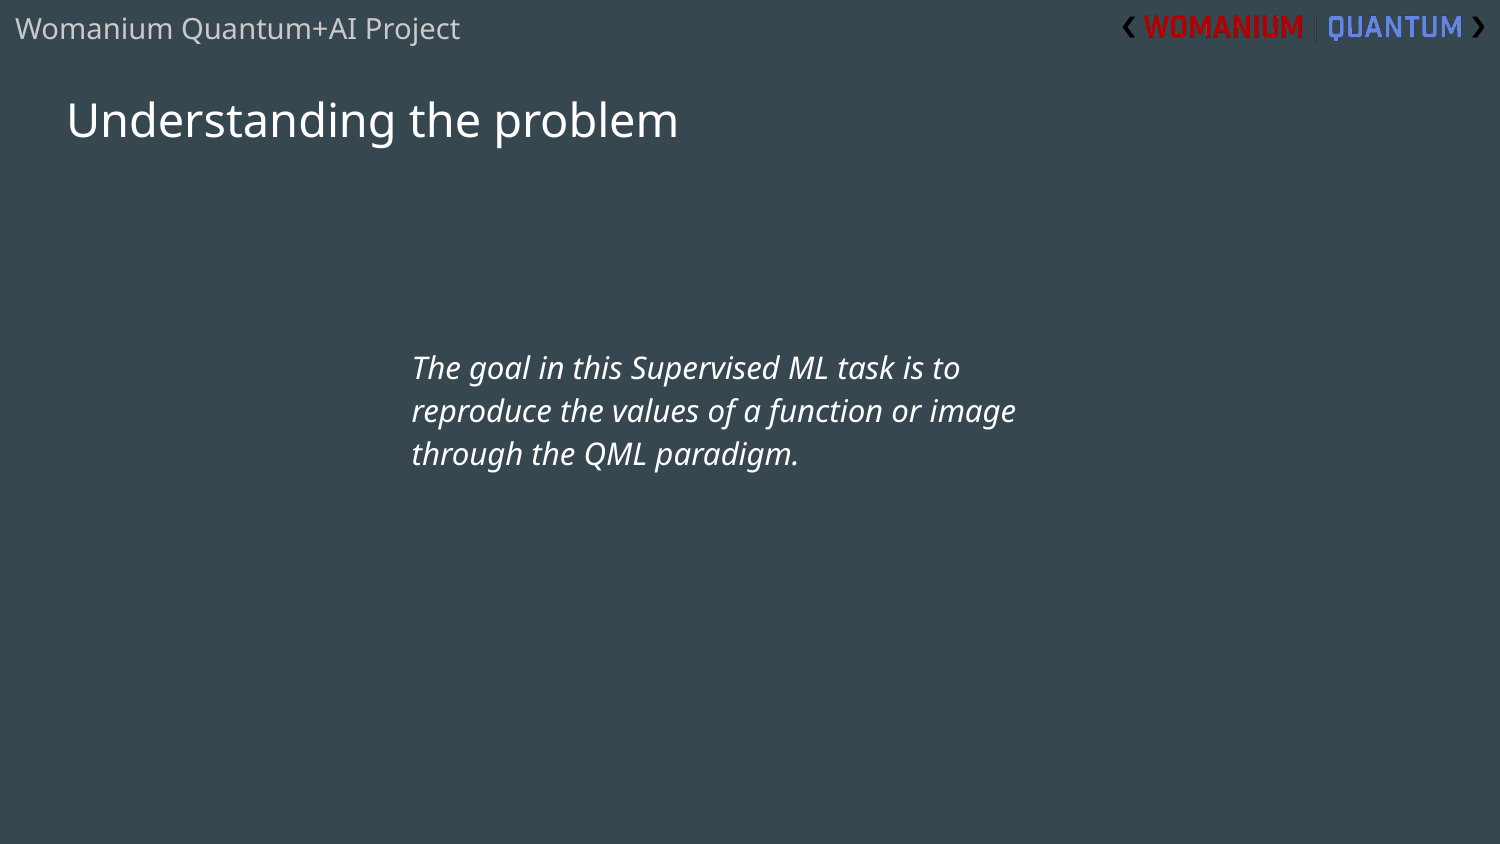

Womanium Quantum+AI Project
# Understanding the problem
The goal in this Supervised ML task is to reproduce the values of a function or image through the QML paradigm.